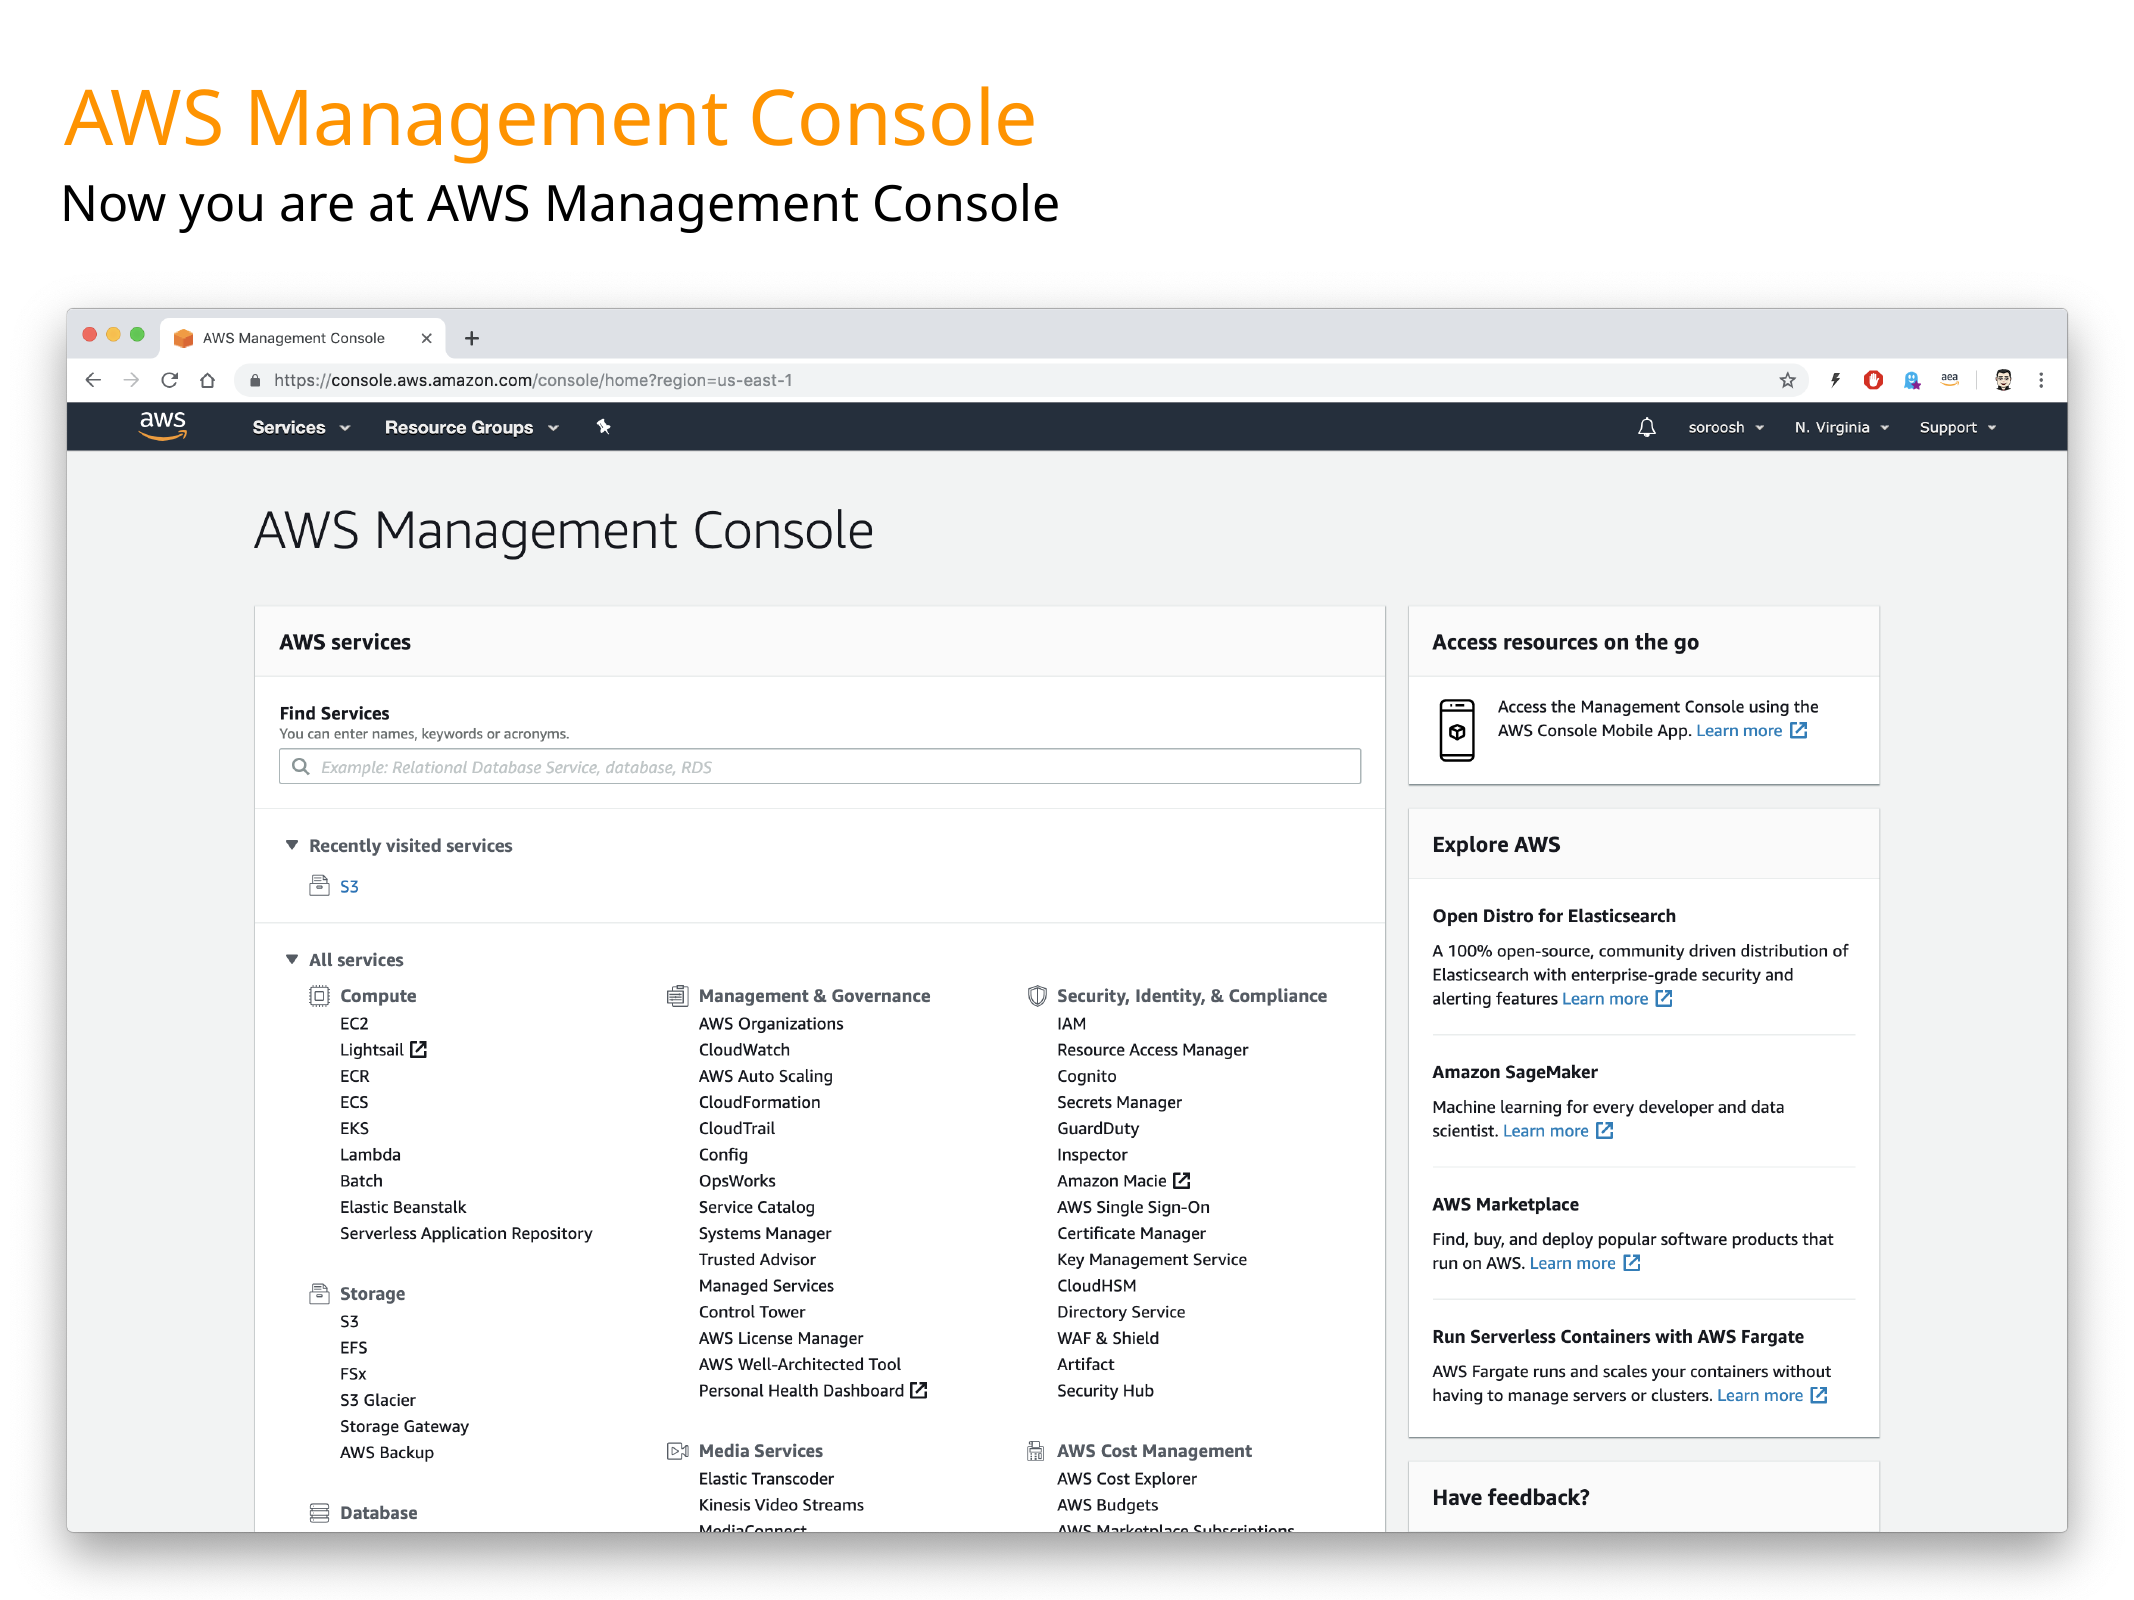

AWS Management Console
Now you are at AWS Management Console